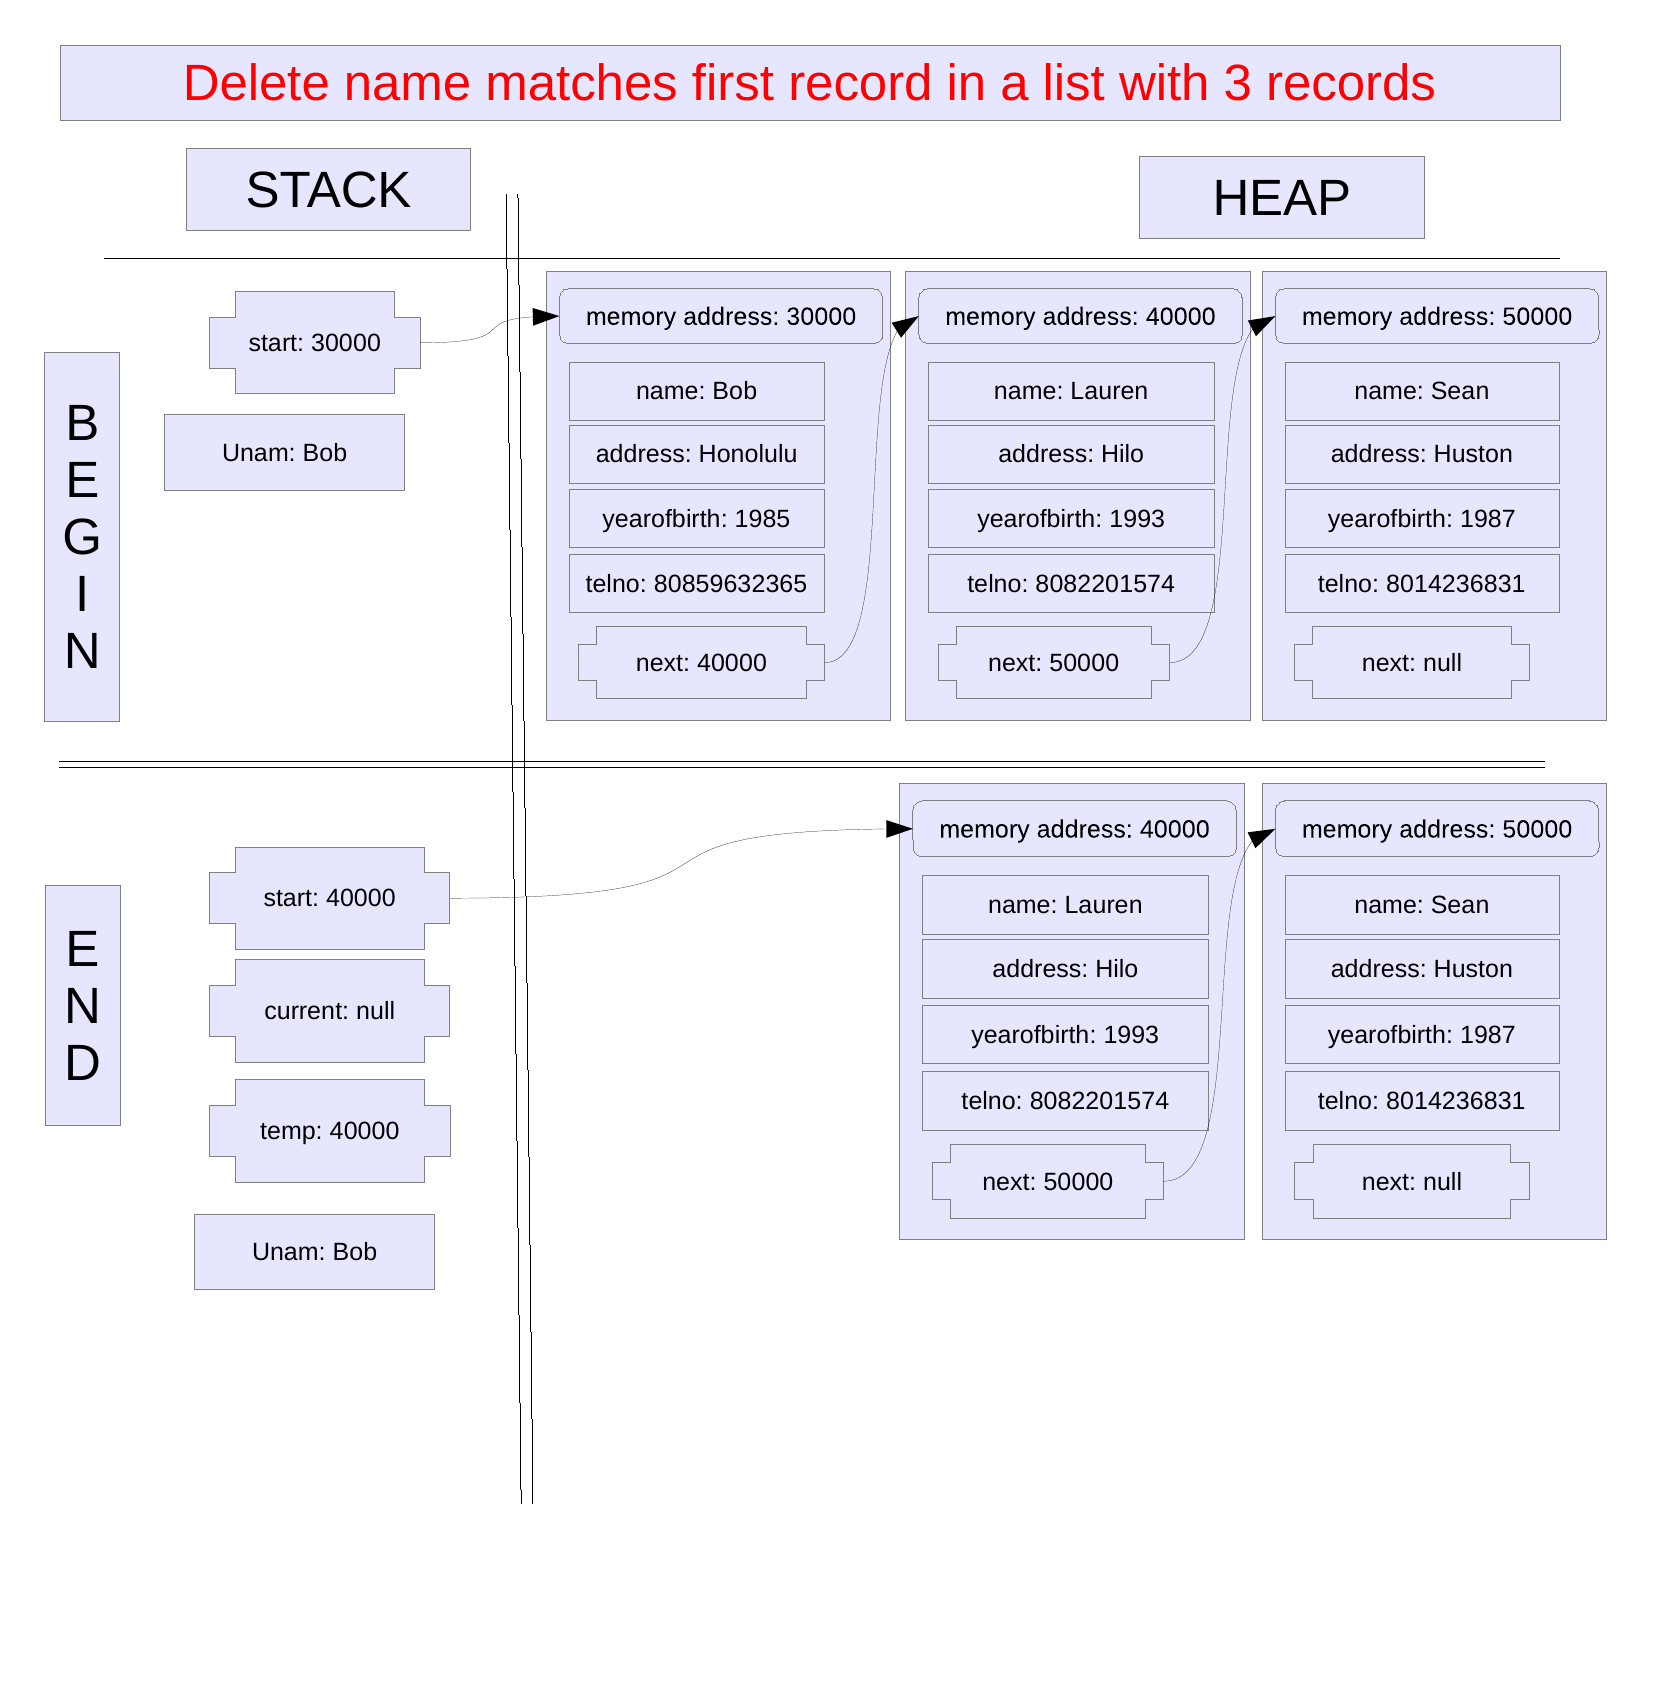

Delete name matches first record in a list with 3 records
STACK
HEAP
memory address: 30000
memory address: 40000
memory address: 50000
start: 30000
B
E
G
I
N
name: Bob
name: Lauren
name: Sean
Unam: Bob
address: Honolulu
address: Hilo
address: Huston
yearofbirth: 1985
yearofbirth: 1993
yearofbirth: 1987
telno: 80859632365
telno: 8082201574
telno: 8014236831
next: 40000
next: 50000
next: null
memory address: 40000
memory address: 50000
start: 40000
name: Lauren
name: Sean
E
N
D
address: Hilo
address: Huston
current: null
yearofbirth: 1993
yearofbirth: 1987
telno: 8082201574
telno: 8014236831
temp: 40000
next: 50000
next: null
Unam: Bob